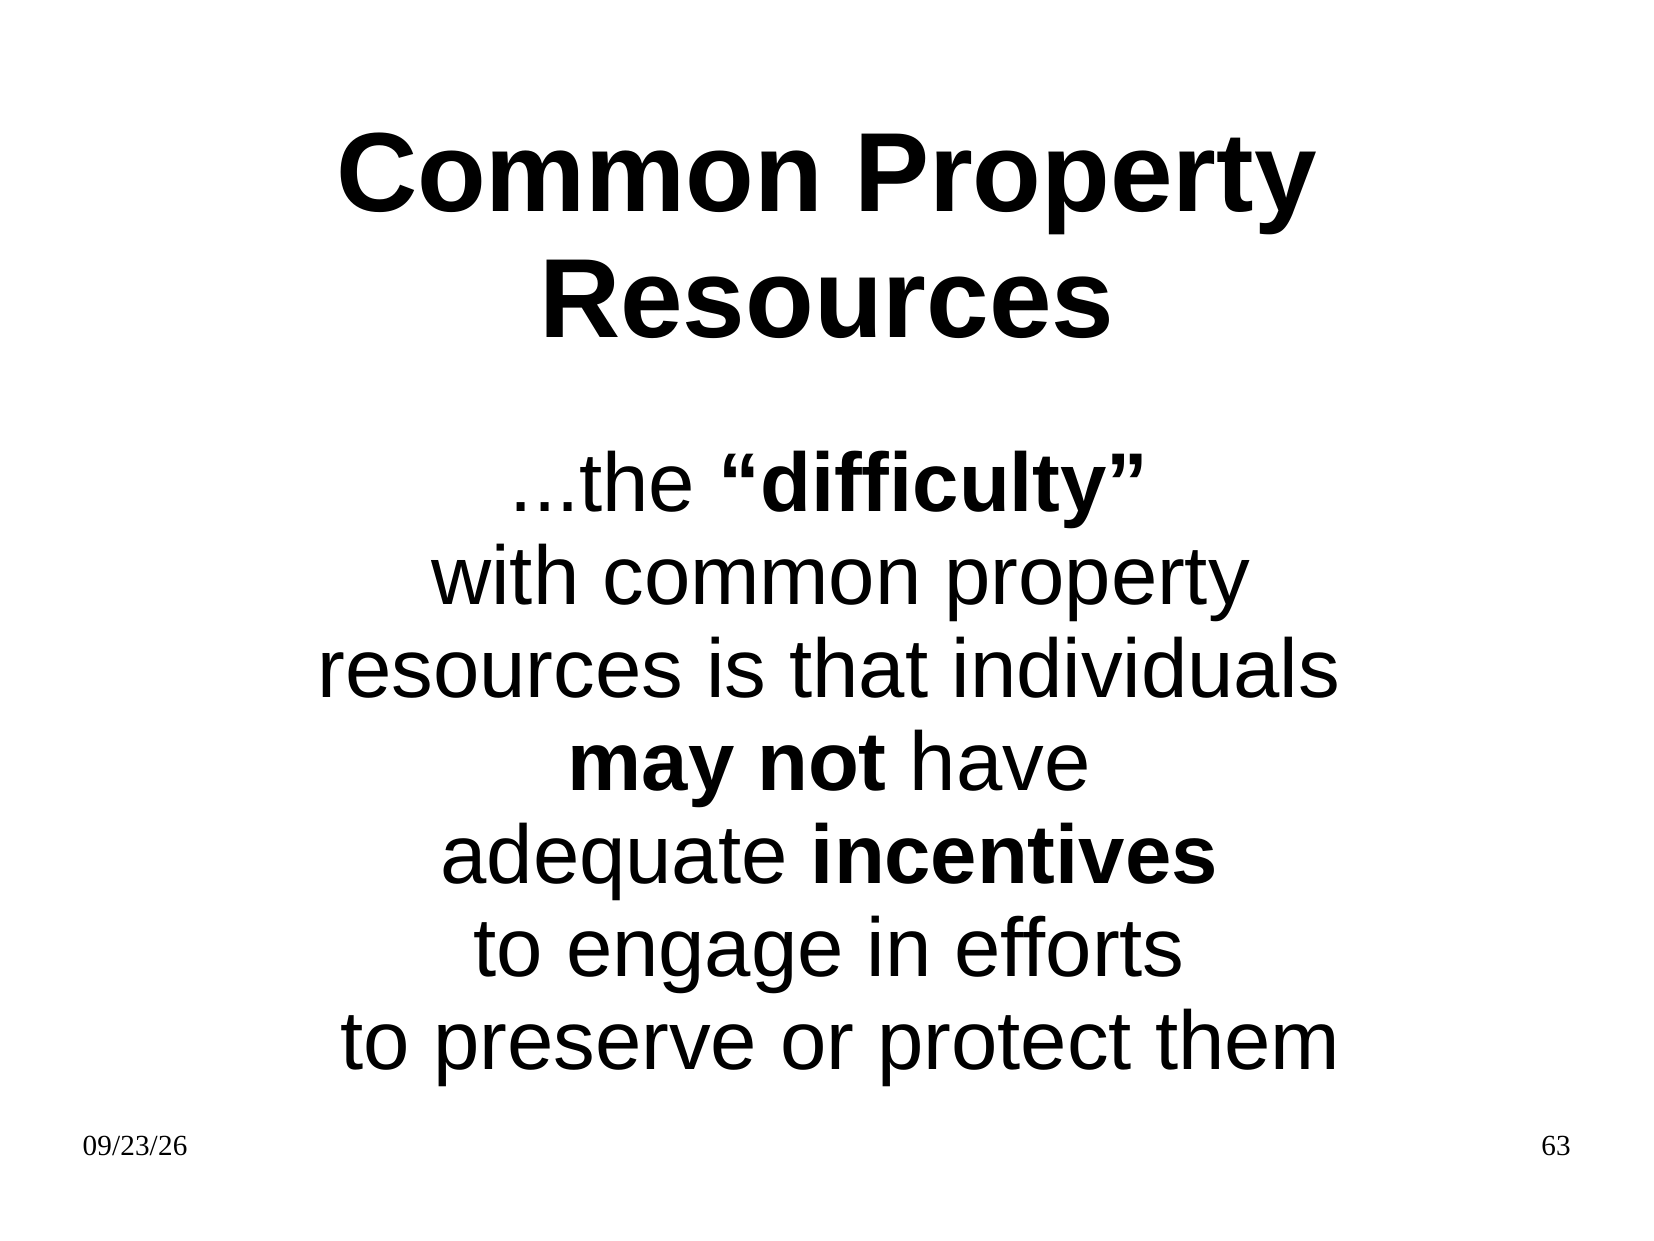

# Common Property Resources
...the “difficulty”
with common property resources is that individuals
may not have
adequate incentives
to engage in efforts
to preserve or protect them
63